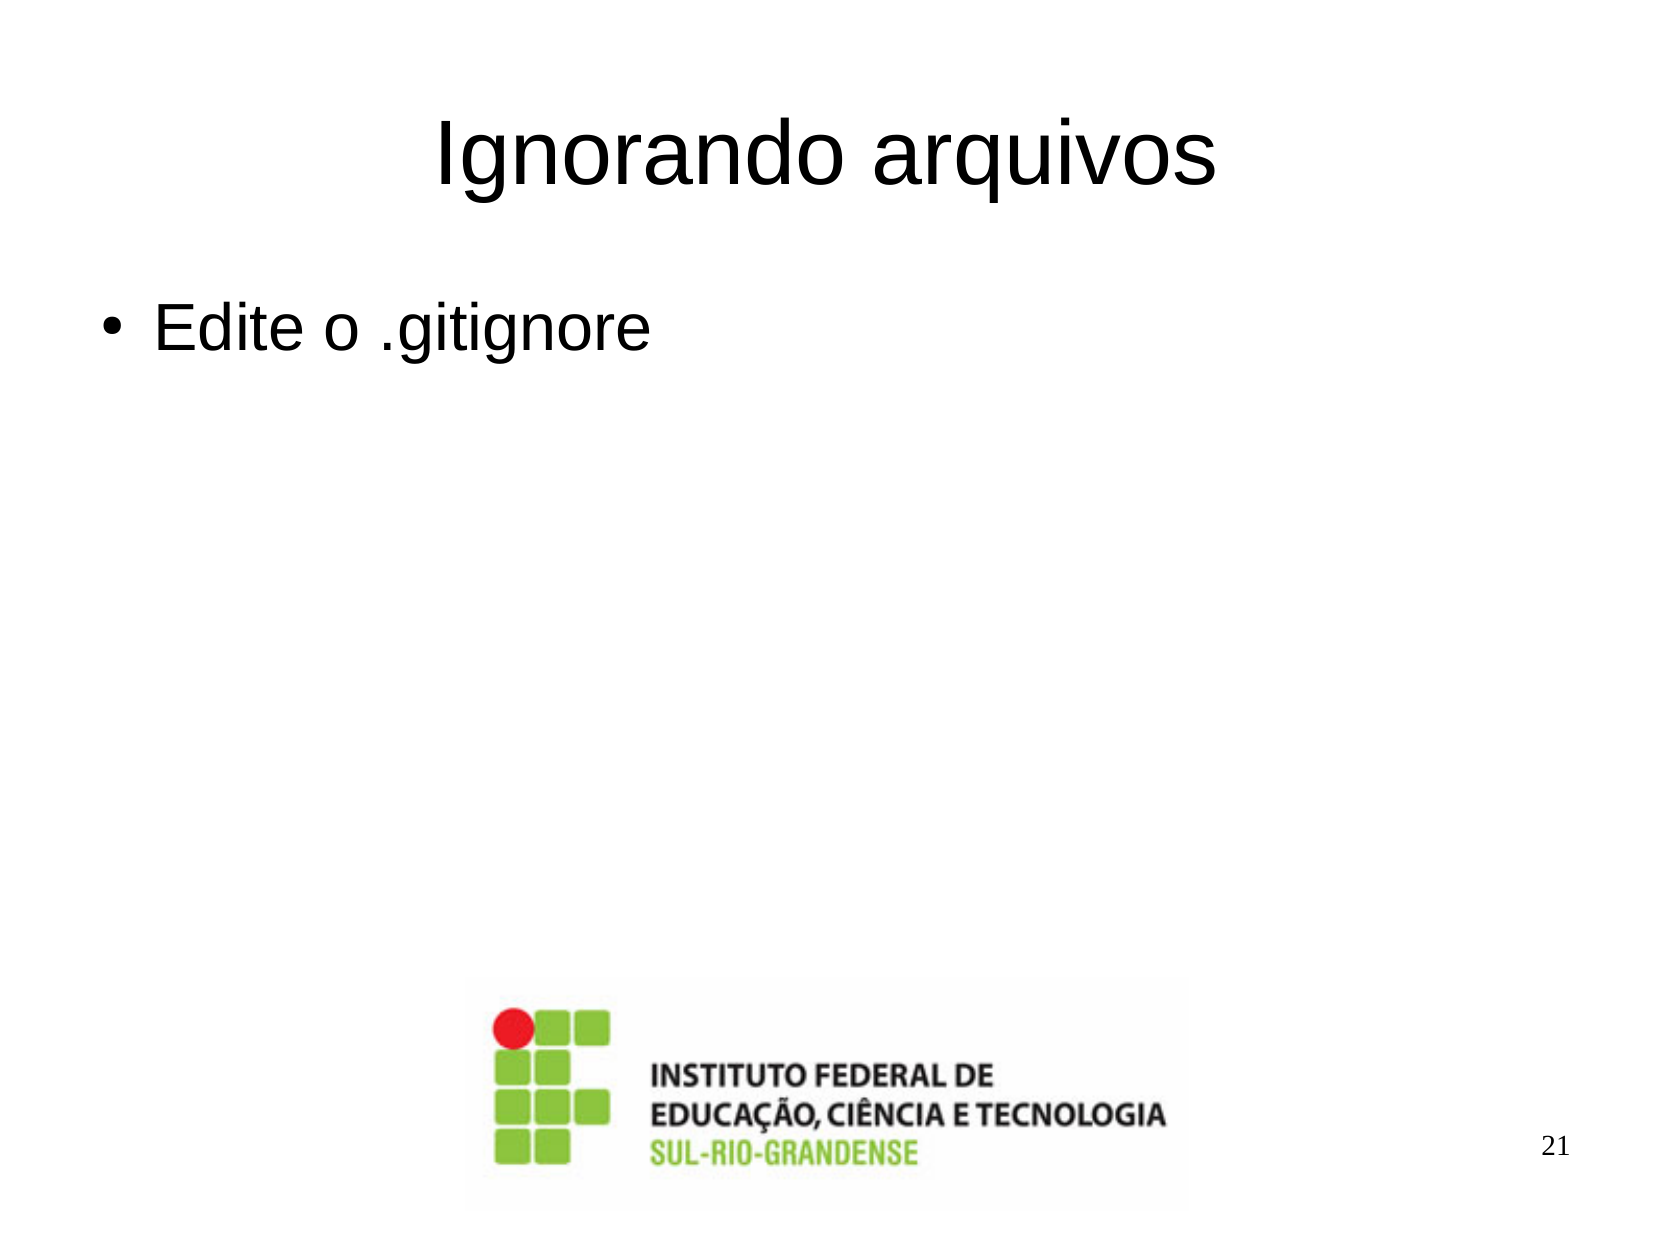

# Ignorando arquivos
Edite o .gitignore
21